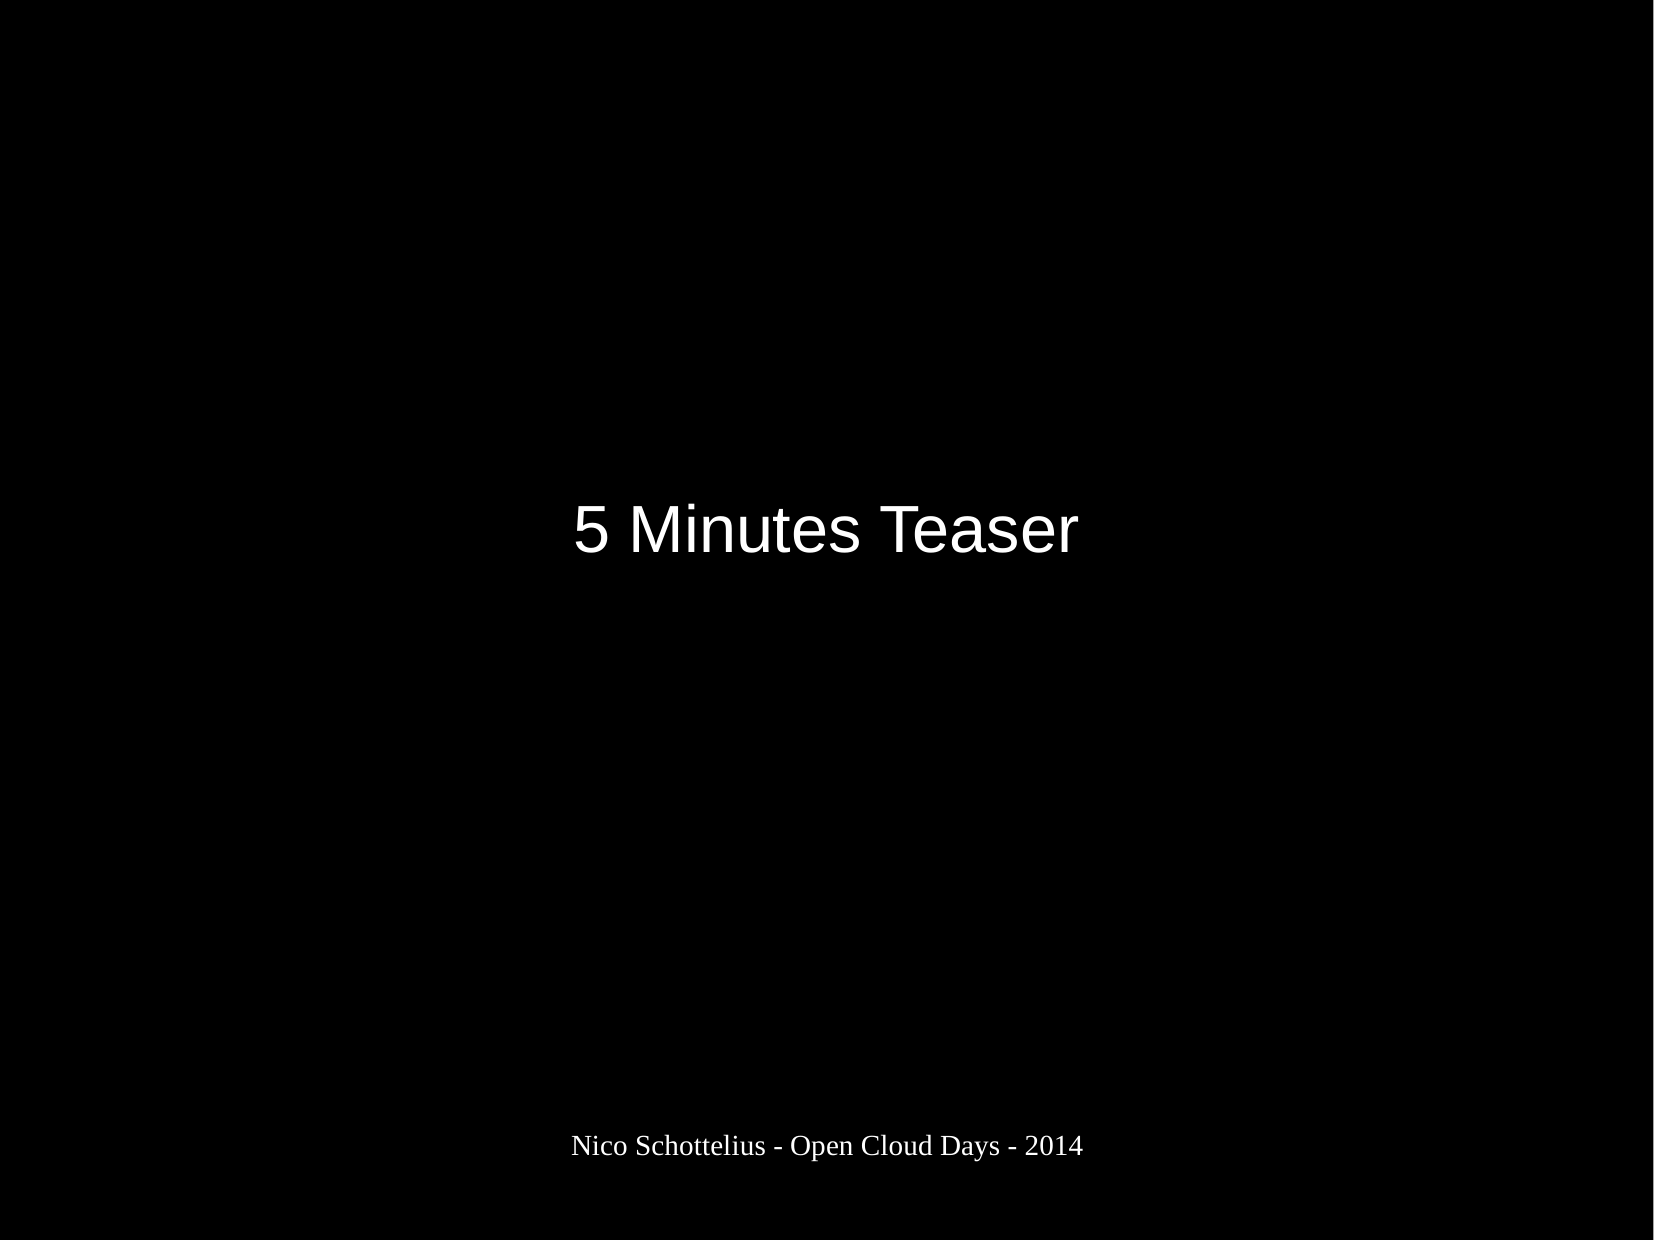

# 5 Minutes Teaser
Nico Schottelius - Open Cloud Days - 2014